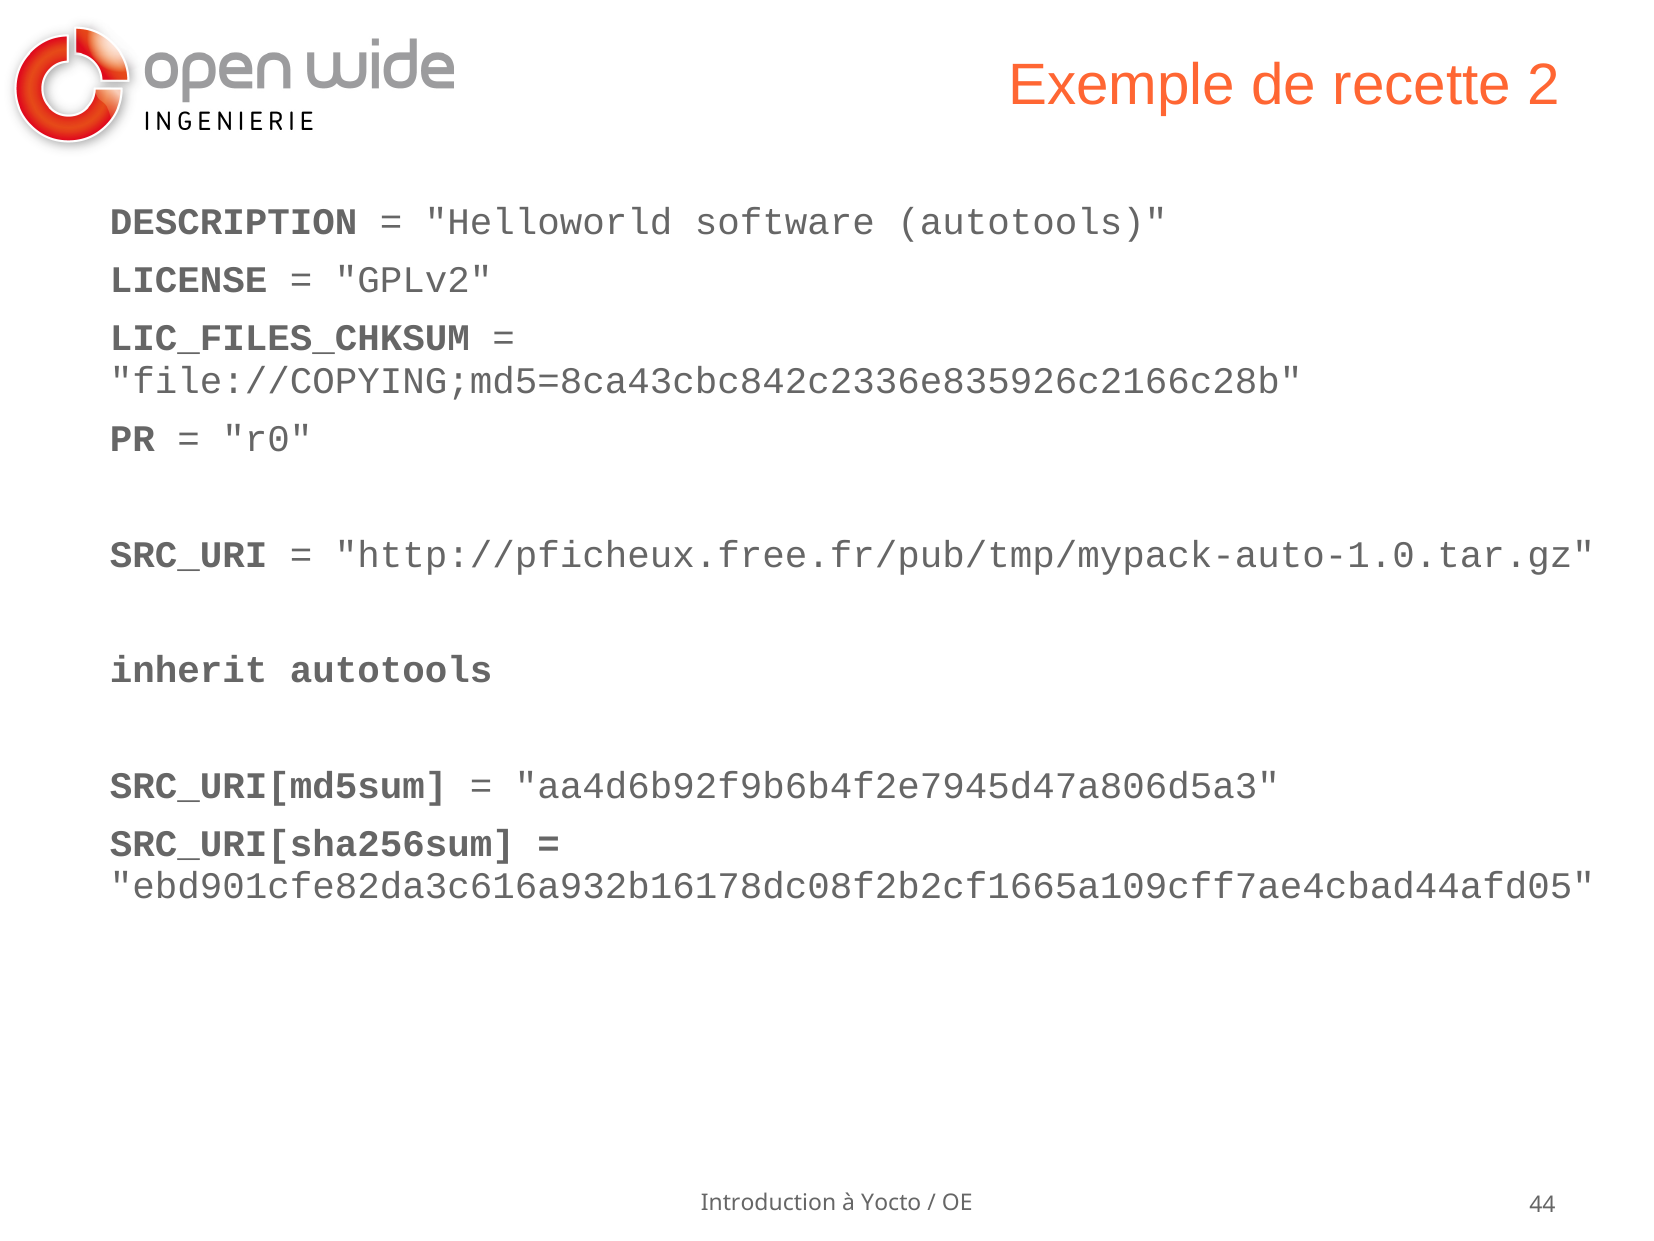

# Exemple de recette 2
DESCRIPTION = "Helloworld software (autotools)"
LICENSE = "GPLv2"
LIC_FILES_CHKSUM = "file://COPYING;md5=8ca43cbc842c2336e835926c2166c28b"
PR = "r0"
SRC_URI = "http://pficheux.free.fr/pub/tmp/mypack-auto-1.0.tar.gz"
inherit autotools
SRC_URI[md5sum] = "aa4d6b92f9b6b4f2e7945d47a806d5a3"
SRC_URI[sha256sum] = "ebd901cfe82da3c616a932b16178dc08f2b2cf1665a109cff7ae4cbad44afd05"